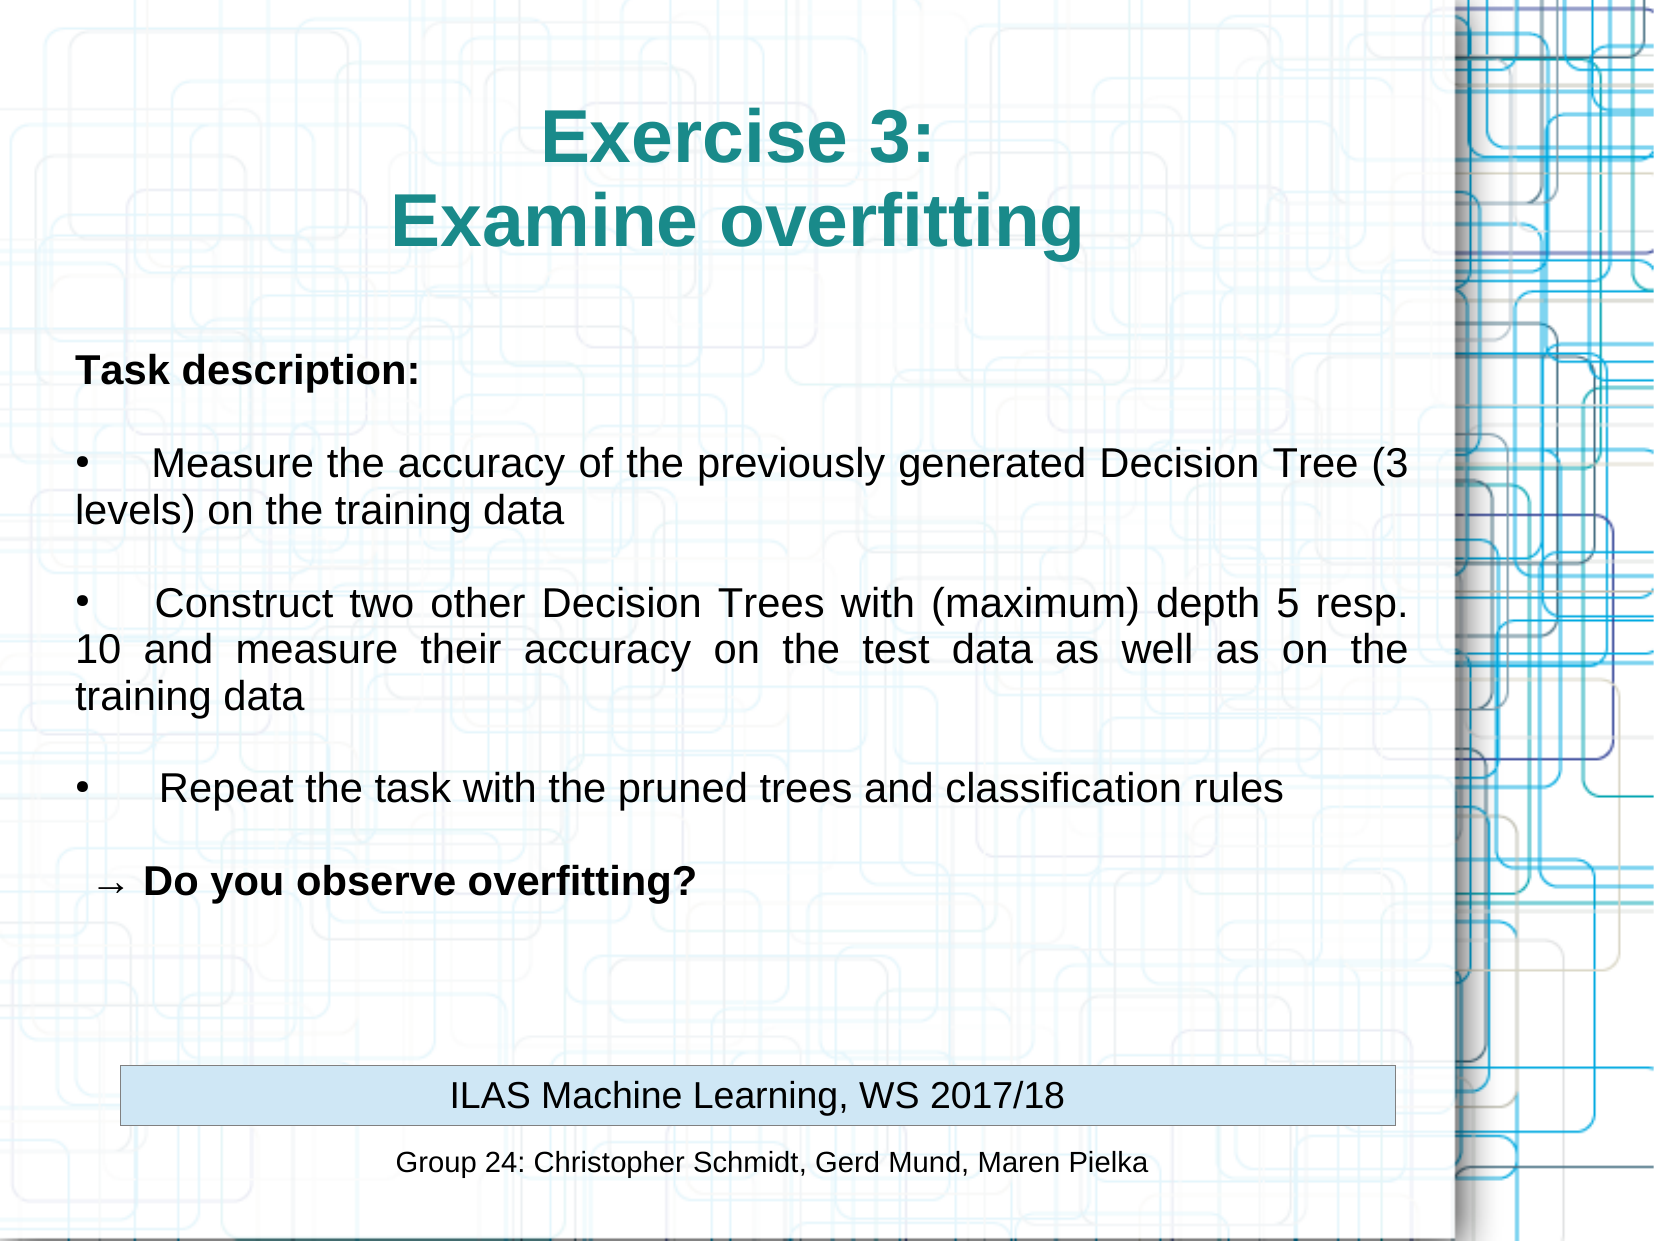

# Exercise 3: Examine overfitting
Task description:
 	Measure the accuracy of the previously generated Decision Tree (3 levels) on the training data
 	Construct two other Decision Trees with (maximum) depth 5 resp. 10 and measure their accuracy on the test data as well as on the training data
 Repeat the task with the pruned trees and classification rules
→ Do you observe overfitting?
ILAS Machine Learning, WS 2017/18
Group 24: Christopher Schmidt, Gerd Mund, Maren Pielka